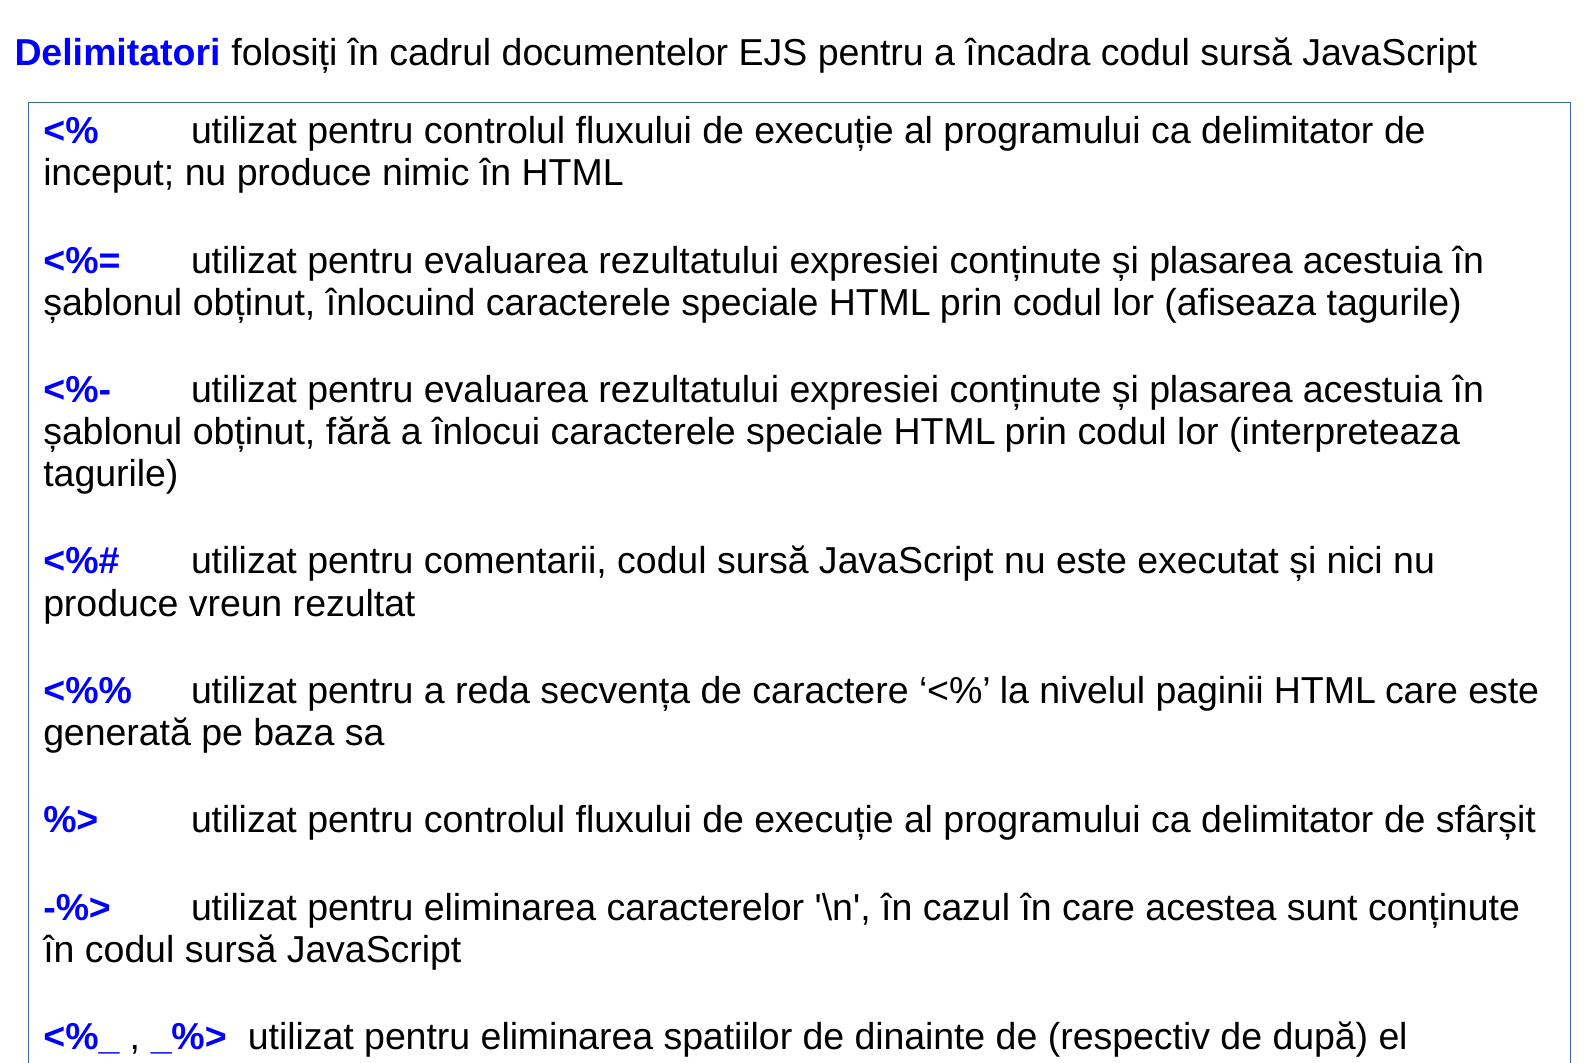

Delimitatori folosiți în cadrul documentelor EJS pentru a încadra codul sursă JavaScript
<% 	utilizat pentru controlul fluxului de execuție al programului ca delimitator de inceput; nu produce nimic în HTML
<%= 	utilizat pentru evaluarea rezultatului expresiei conținute și plasarea acestuia în șablonul obținut, înlocuind caracterele speciale HTML prin codul lor (afiseaza tagurile)
<%- 	utilizat pentru evaluarea rezultatului expresiei conținute și plasarea acestuia în șablonul obținut, fără a înlocui caracterele speciale HTML prin codul lor (interpreteaza tagurile)
<%# 	utilizat pentru comentarii, codul sursă JavaScript nu este executat și nici nu produce vreun rezultat
<%% 	utilizat pentru a reda secvența de caractere ‘<%’ la nivelul paginii HTML care este generată pe baza sa
%> 	utilizat pentru controlul fluxului de execuție al programului ca delimitator de sfârșit
-%> 	utilizat pentru eliminarea caracterelor '\n', în cazul în care acestea sunt conținute în codul sursă JavaScript
<%_ , _%> utilizat pentru eliminarea spatiilor de dinainte de (respectiv de după) el